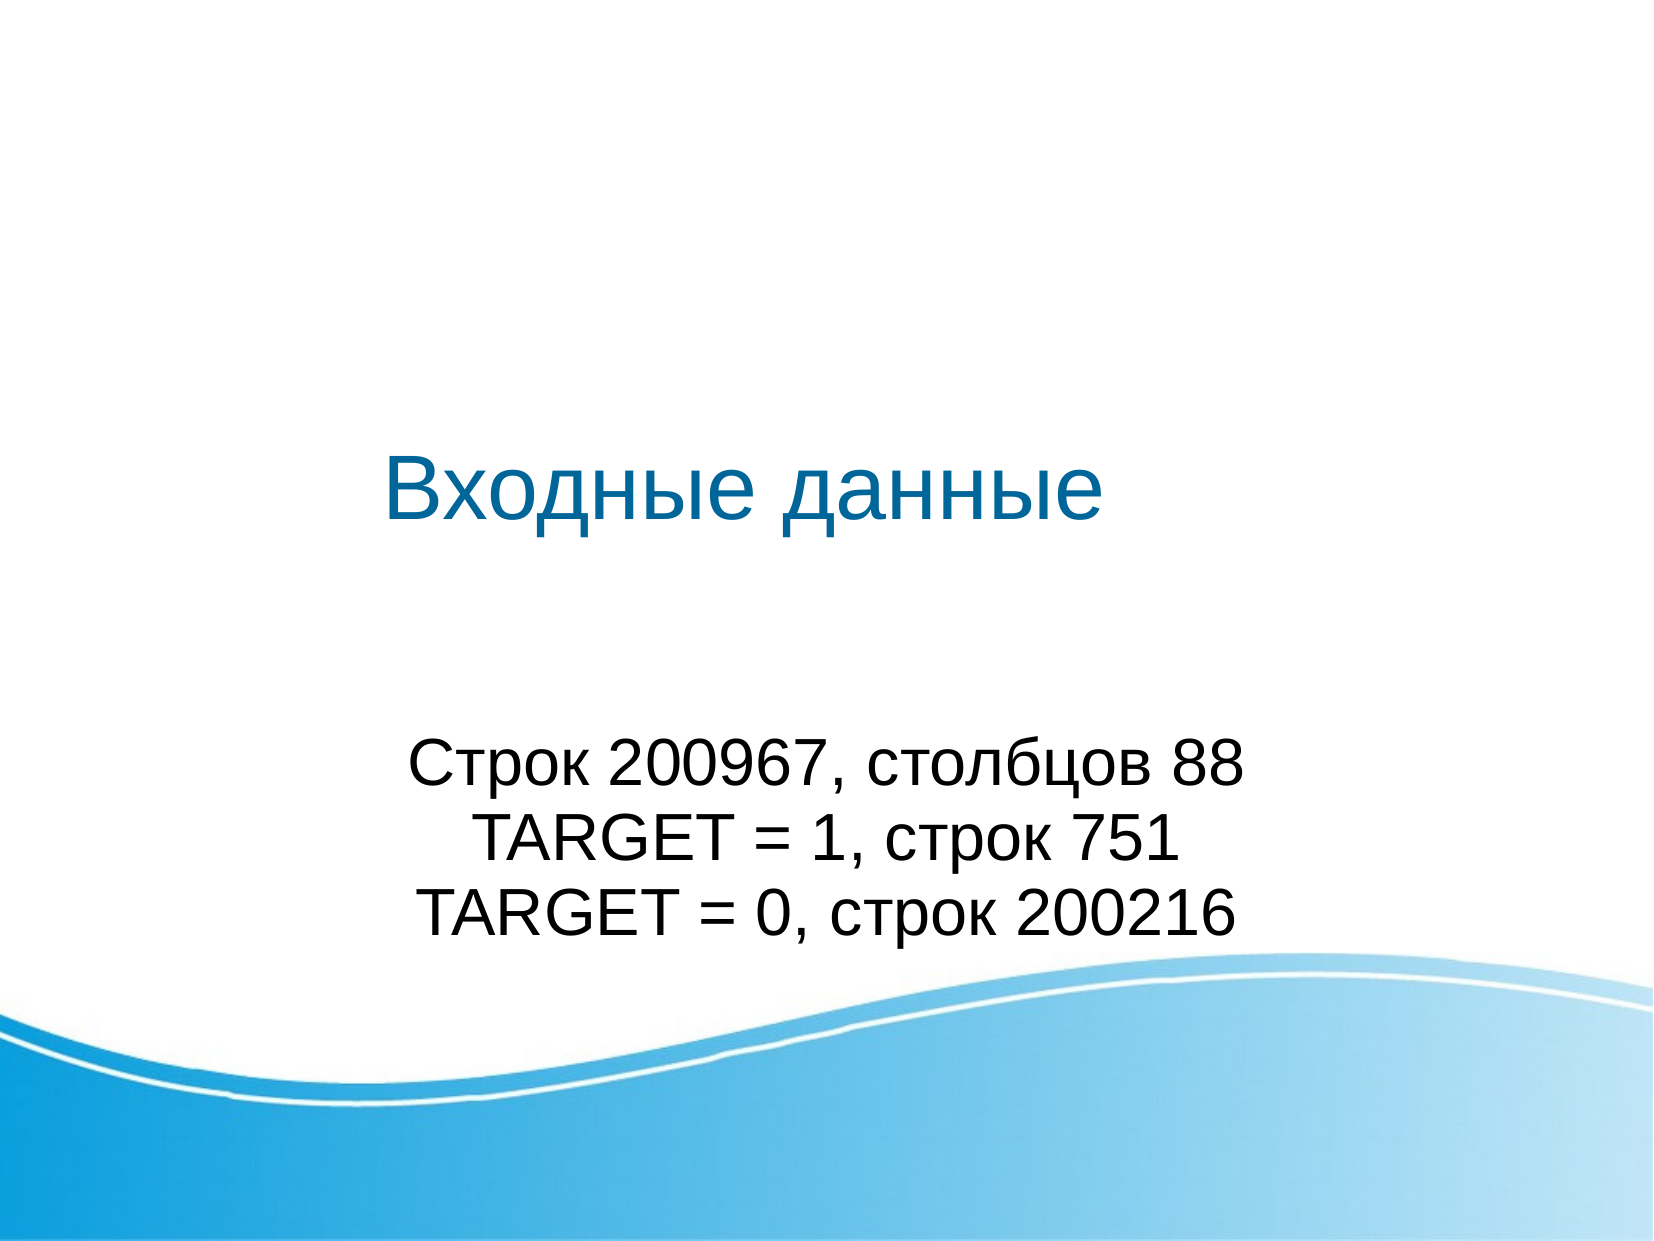

# Входные данные
Строк 200967, столбцов 88
TARGET = 1, строк 751
TARGET = 0, строк 200216